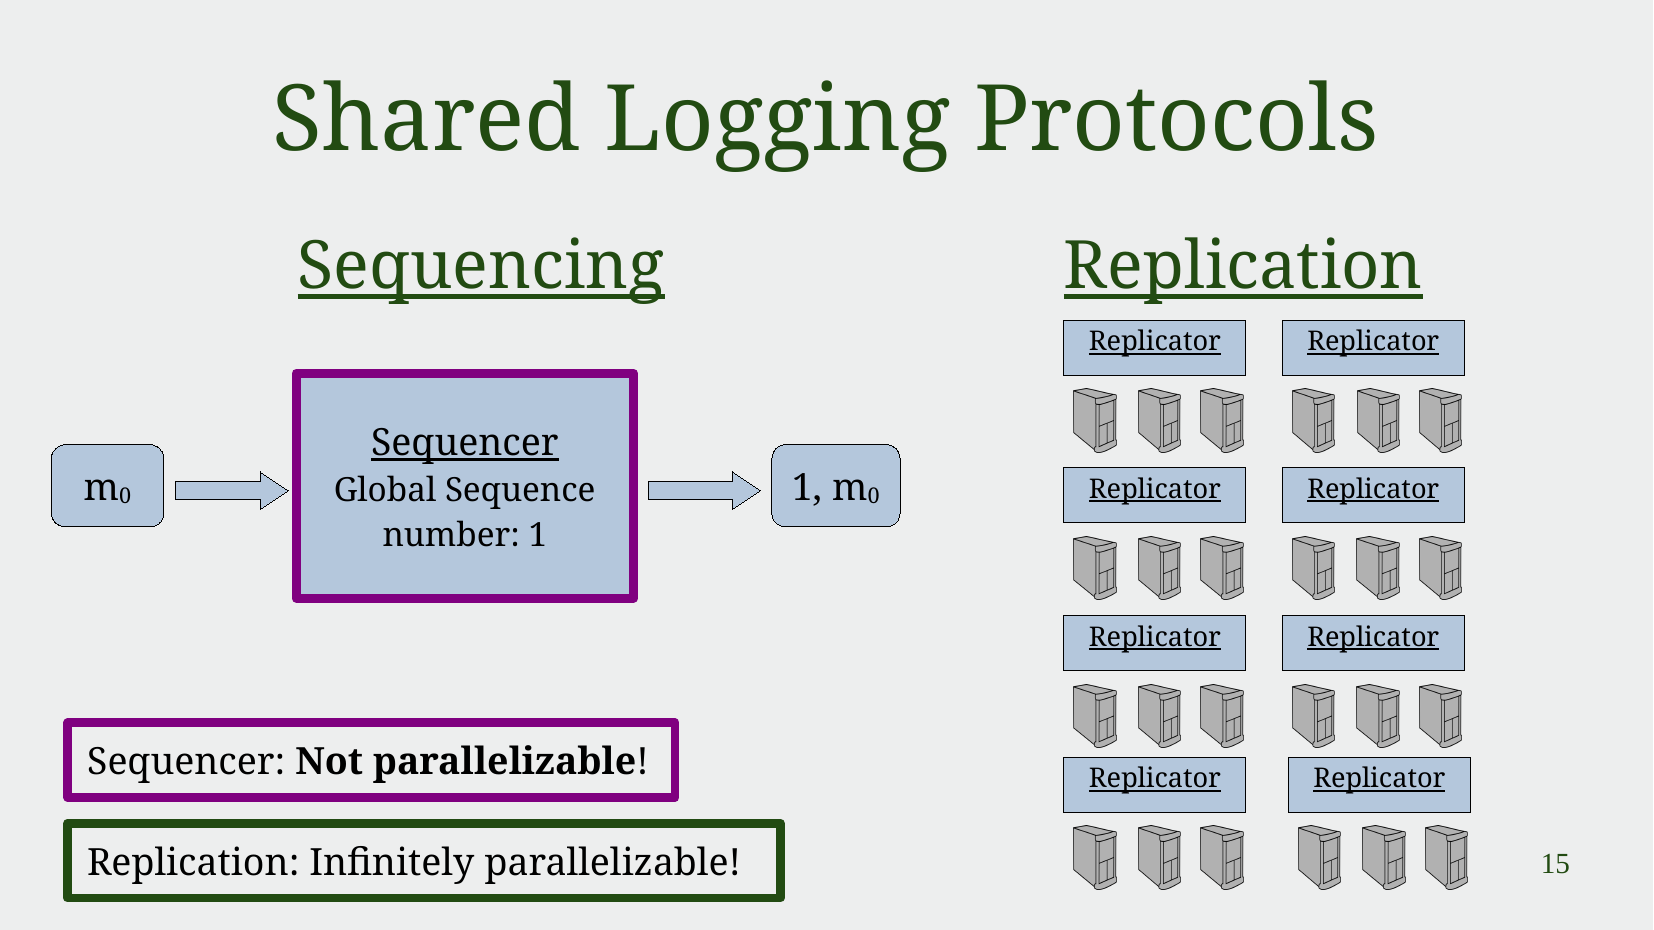

Shared Logging Protocols
Sequencing
# Replication
Replicator
Replicator
Sequencer
Global Sequence number: 1
m0
1, m0
Replicator
Replicator
Replicator
Replicator
Sequencer: Not parallelizable!
Replicator
Replicator
Replication: Infinitely parallelizable!
15